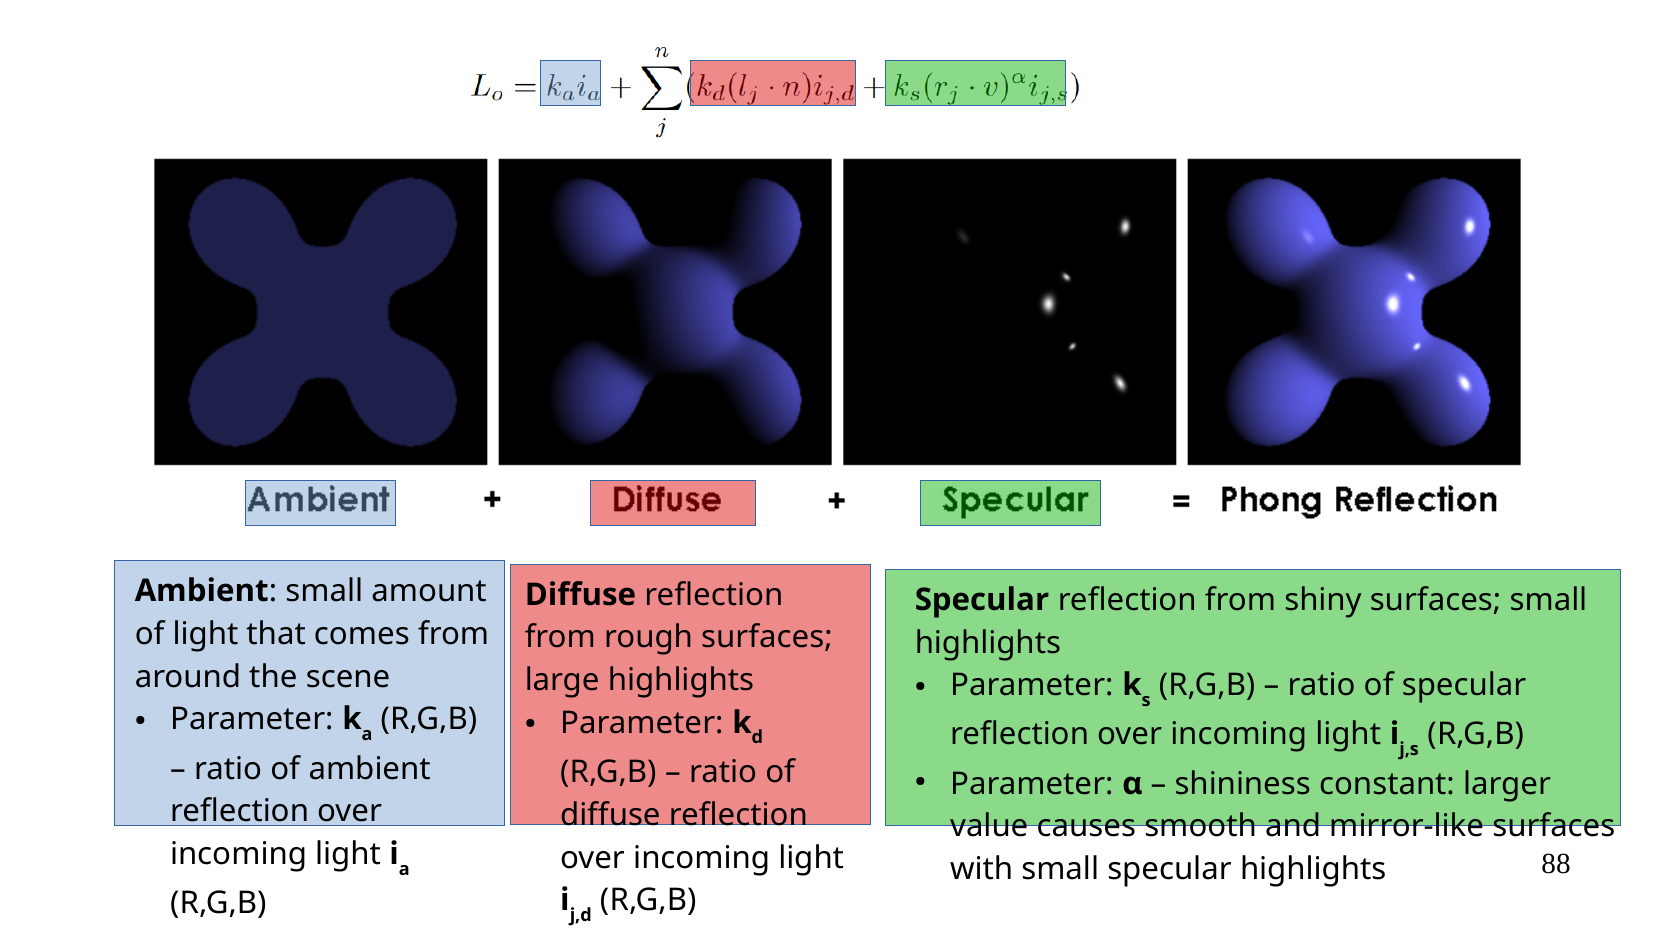

Ambient: small amount of light that comes from around the scene
Parameter: ka (R,G,B) – ratio of ambient reflection over incoming light ia (R,G,B)
Diffuse reflection from rough surfaces; large highlights
Parameter: kd (R,G,B) – ratio of diffuse reflection over incoming light ij,d (R,G,B)
Specular reflection from shiny surfaces; small highlights
Parameter: ks (R,G,B) – ratio of specular reflection over incoming light ij,s (R,G,B)
Parameter: α – shininess constant: larger value causes smooth and mirror-like surfaces with small specular highlights
88